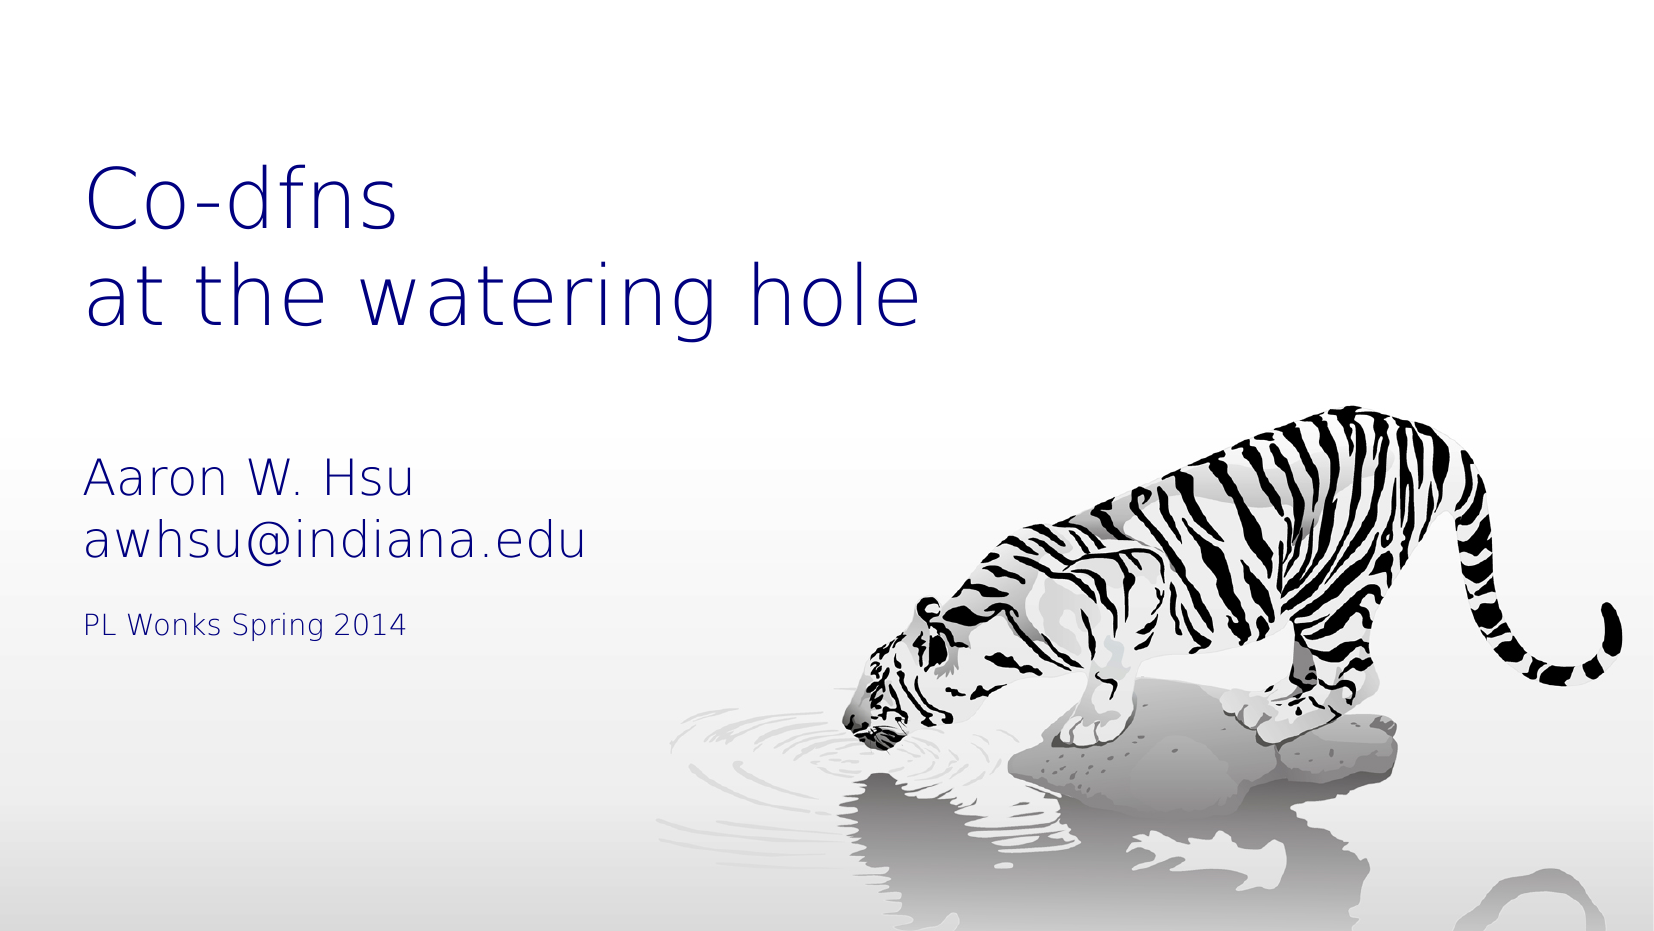

# Co-dfns
at the watering hole
Aaron W. Hsu
awhsu@indiana.edu
PL Wonks Spring 2014